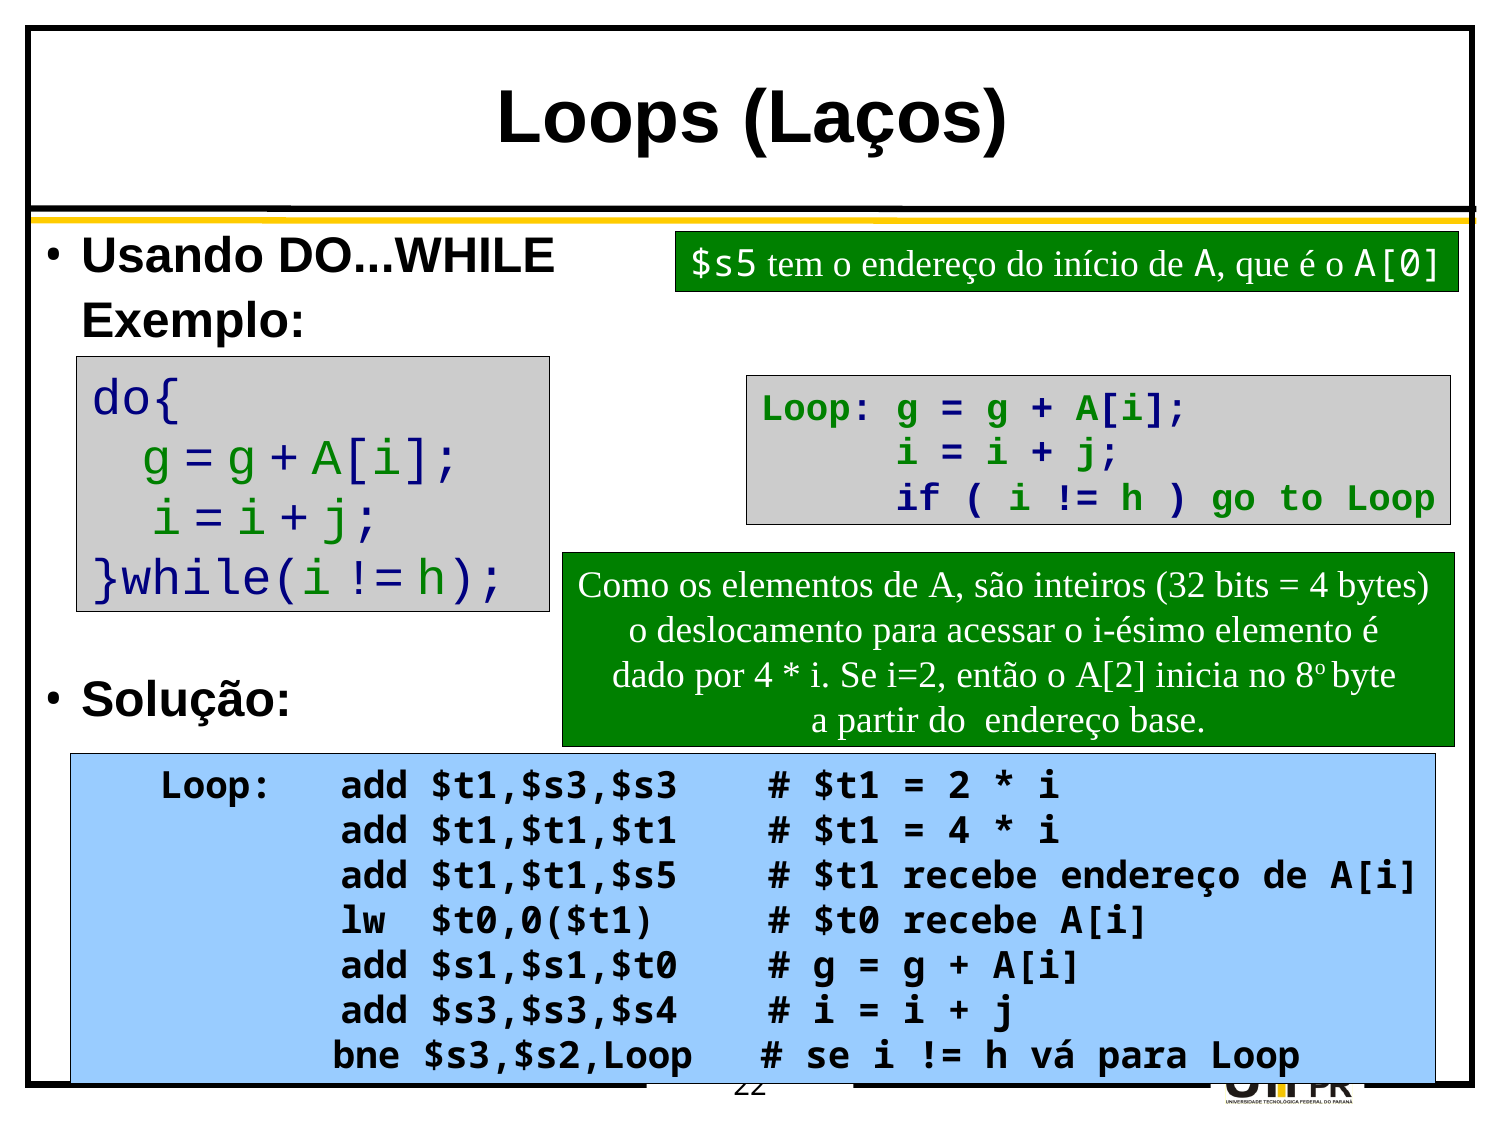

Loops (Laços)
# Usando DO...WHILE
Exemplo:
Solução:
$s5 tem o endereço do início de A, que é o A[0]
do{
 g = g + A[i];
 i = i + j;
}while(i != h);
Loop: g = g + A[i];
 i = i + j;
 if ( i != h ) go to Loop
Como os elementos de A, são inteiros (32 bits = 4 bytes)
o deslocamento para acessar o i-ésimo elemento é
dado por 4 * i. Se i=2, então o A[2] inicia no 8o byte
a partir do endereço base.
Loop: add $t1,$s3,$s3 # $t1 = 2 * i
 add $t1,$t1,$t1 # $t1 = 4 * i
 add $t1,$t1,$s5 # $t1 recebe endereço de A[i]
 lw $t0,0($t1) # $t0 recebe A[i]
 add $s1,$s1,$t0 # g = g + A[i]
 add $s3,$s3,$s4 # i = i + j
 bne $s3,$s2,Loop # se i != h vá para Loop